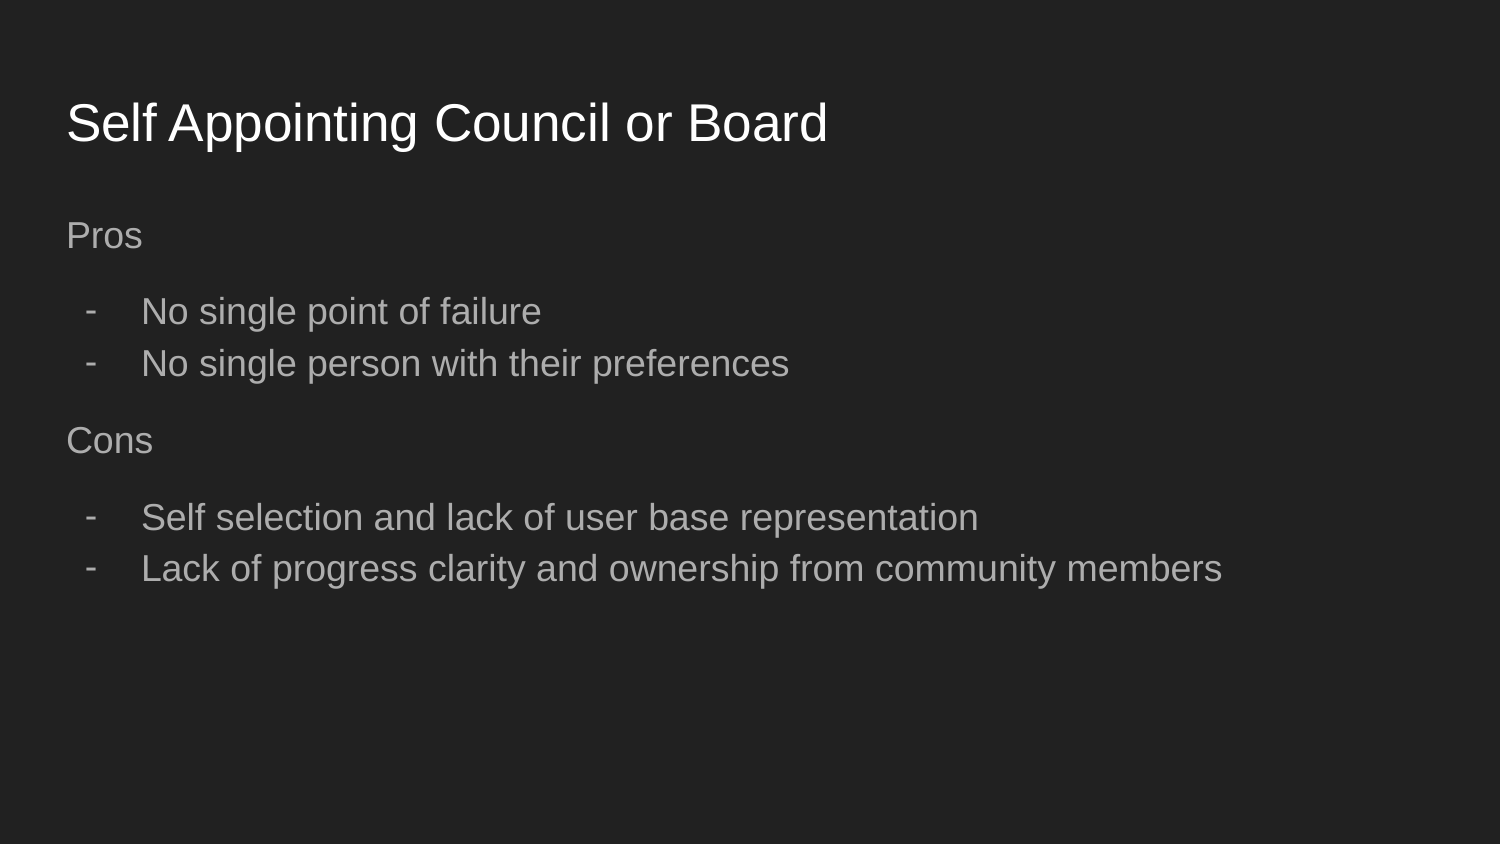

# Self Appointing Council or Board
Pros
No single point of failure
No single person with their preferences
Cons
Self selection and lack of user base representation
Lack of progress clarity and ownership from community members